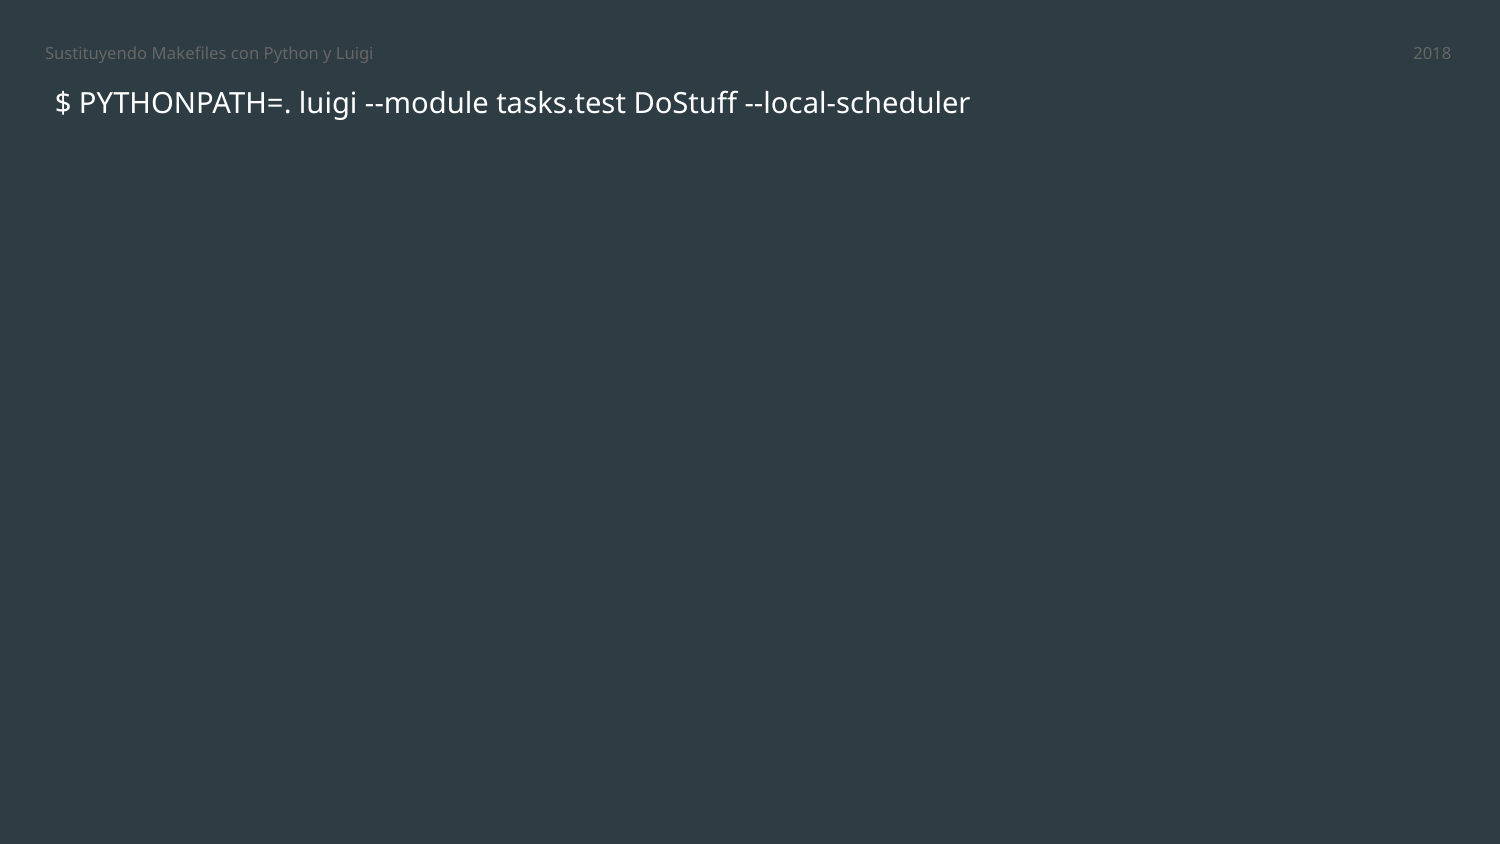

# $ PYTHONPATH=. luigi --module tasks.test DoStuff --local-scheduler